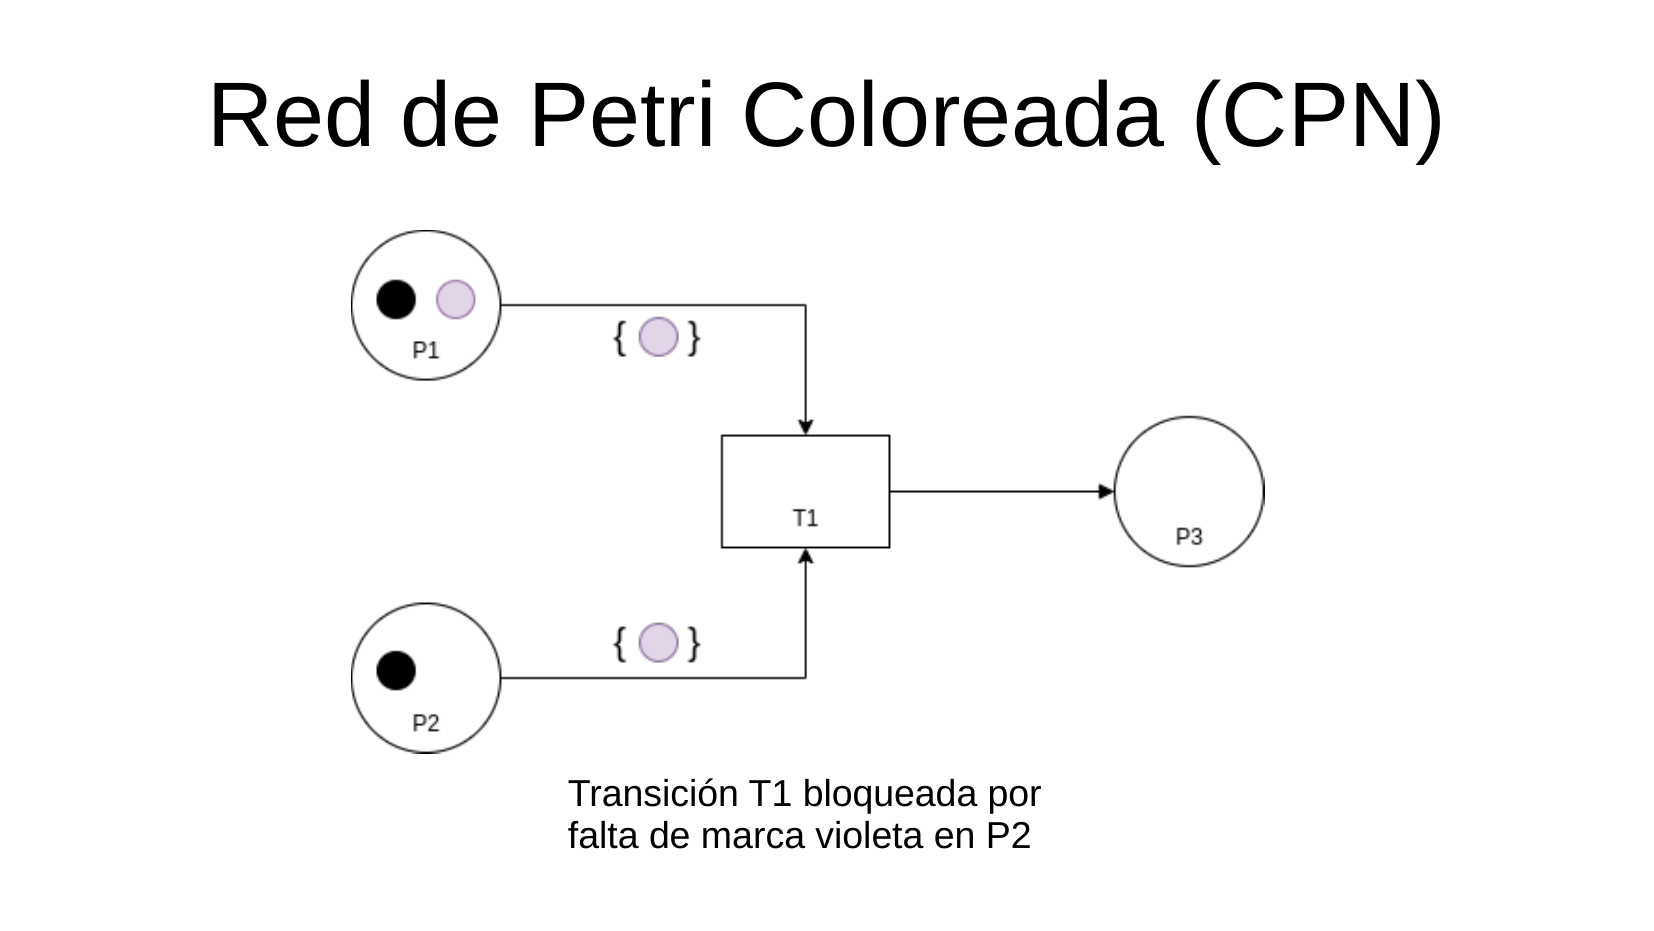

# Red de Petri Coloreada (CPN)
Transición T1 bloqueada por falta de marca violeta en P2